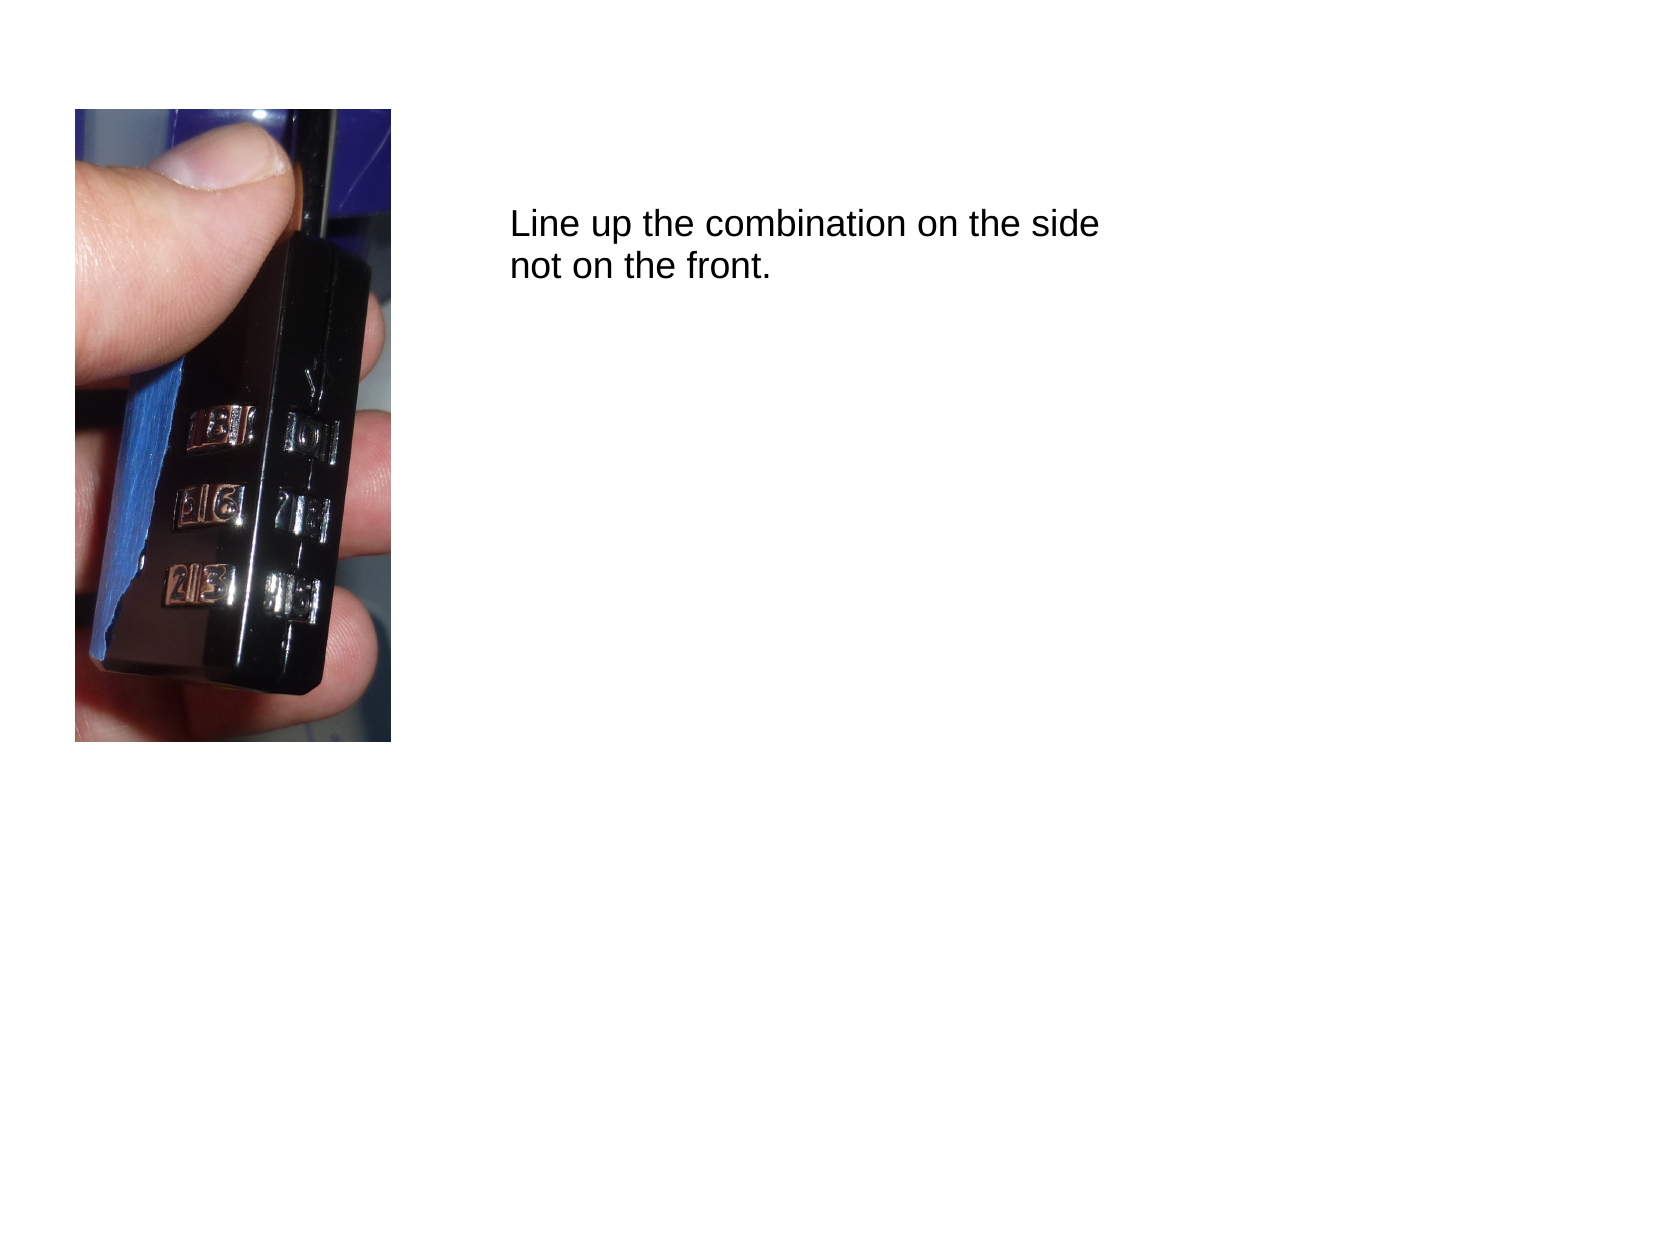

Line up the combination on the side not on the front.